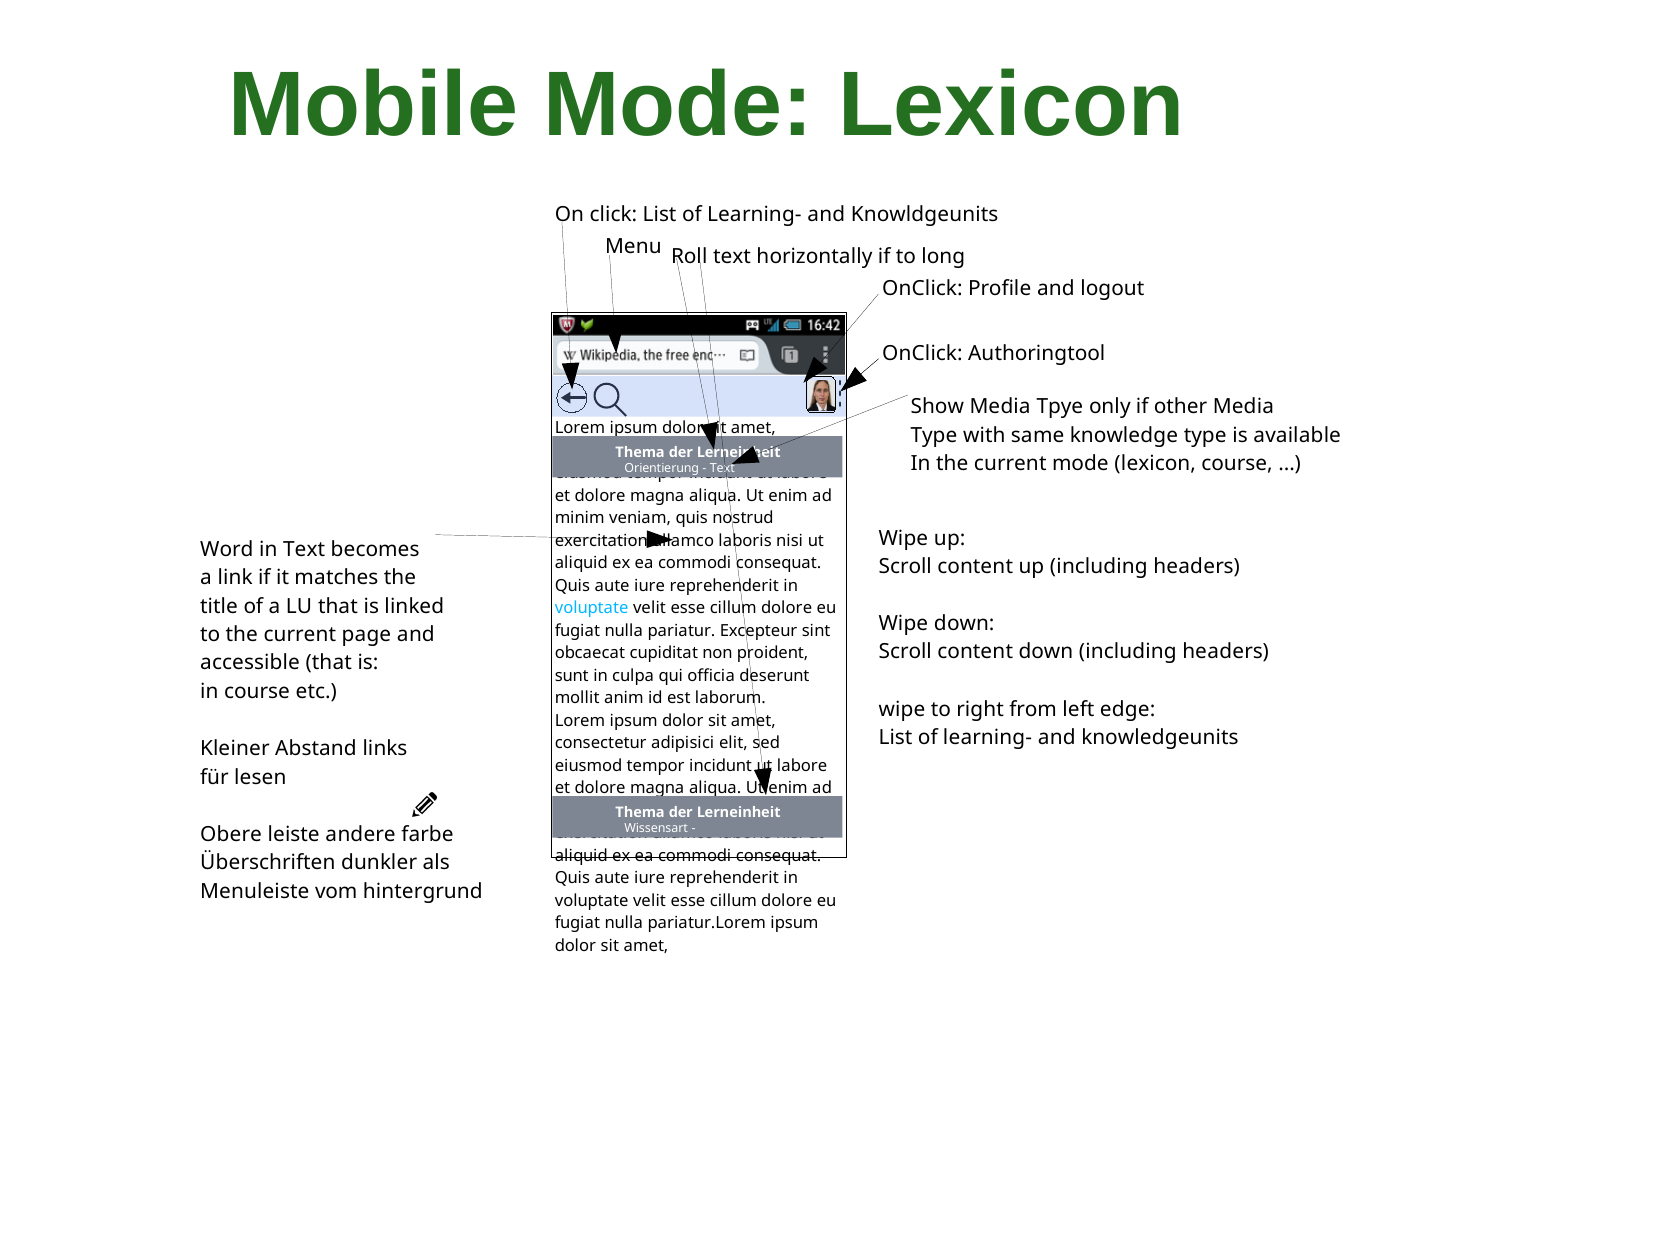

# Mobile Mode: Lexicon
On click: List of Learning- and Knowldgeunits
Menu
Roll text horizontally if to long
OnClick: Profile and logout
OnClick: Authoringtool
Show Media Tpye only if other Media
Type with same knowledge type is available
In the current mode (lexicon, course, ...)
Lorem ipsum dolor sit amet, consectetur adipisici elit, sed eiusmod tempor incidunt ut labore et dolore magna aliqua. Ut enim ad minim veniam, quis nostrud exercitation ullamco laboris nisi ut aliquid ex ea commodi consequat. Quis aute iure reprehenderit in voluptate velit esse cillum dolore eu fugiat nulla pariatur. Excepteur sint obcaecat cupiditat non proident, sunt in culpa qui officia deserunt mollit anim id est laborum.
Lorem ipsum dolor sit amet, consectetur adipisici elit, sed eiusmod tempor incidunt ut labore et dolore magna aliqua. Ut enim ad minim veniam, quis nostrud exercitation ullamco laboris nisi ut aliquid ex ea commodi consequat. Quis aute iure reprehenderit in voluptate velit esse cillum dolore eu fugiat nulla pariatur.Lorem ipsum dolor sit amet,
Thema der Lerneinheit
Orientierung - Text Medientyp
Wipe up:
Scroll content up (including headers)
Wipe down:
Scroll content down (including headers)
wipe to right from left edge:
List of learning- and knowledgeunits
Word in Text becomes
a link if it matches the
title of a LU that is linked
to the current page and
accessible (that is:
in course etc.)
Kleiner Abstand links
für lesen
Obere leiste andere farbe
Überschriften dunkler als
Menuleiste vom hintergrund
Thema der Lerneinheit
Wissensart - Medientyp